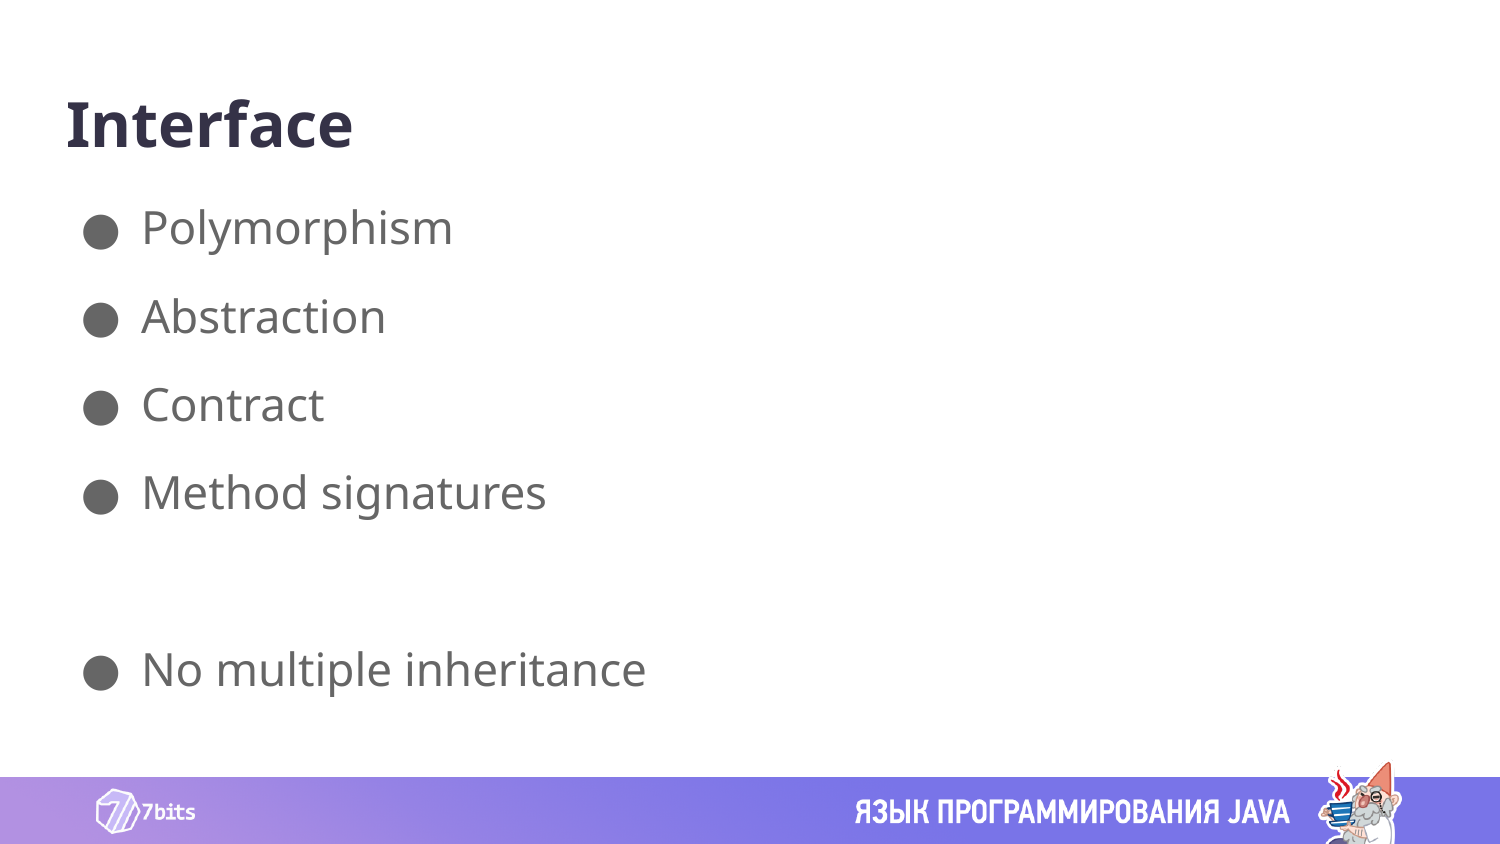

# Interface
Polymorphism
Abstraction
Contract
Method signatures
No multiple inheritance